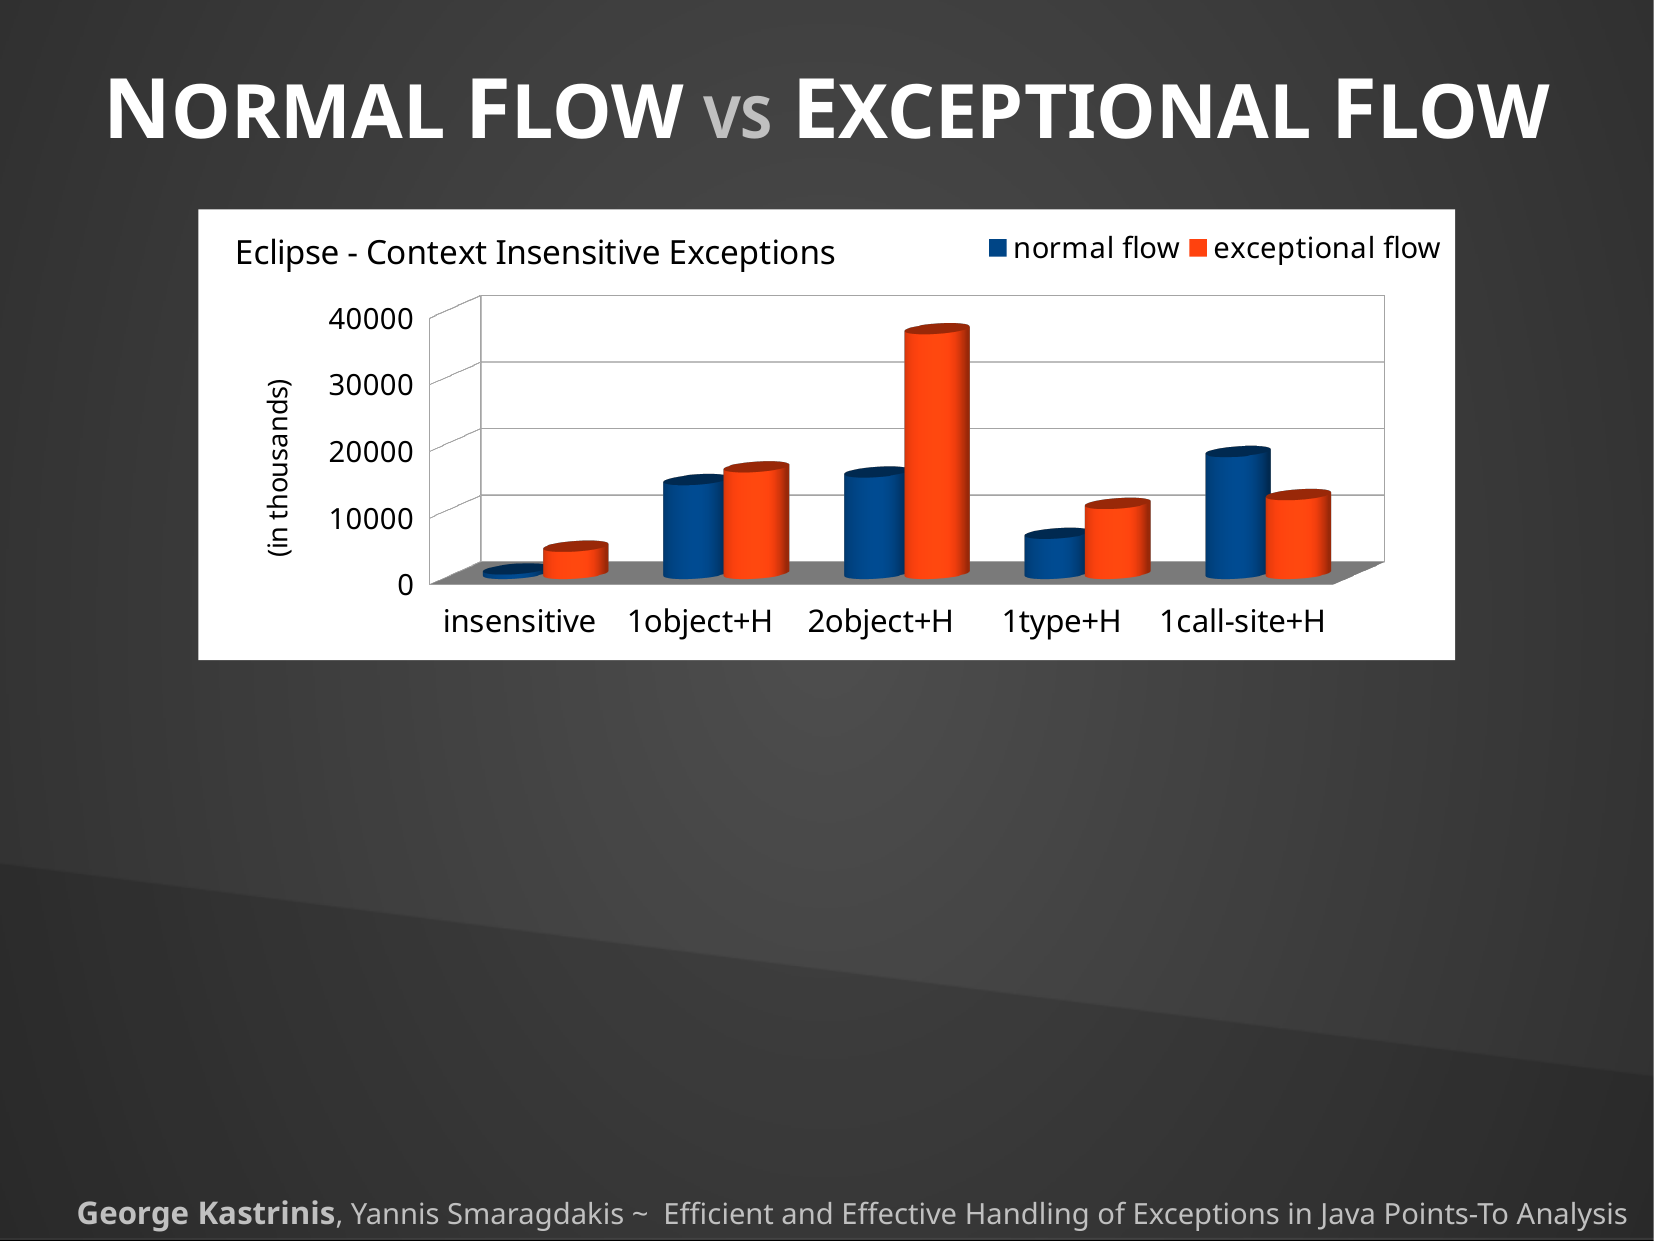

NORMAL FLOW VS EXCEPTIONAL FLOW
[unsupported chart]